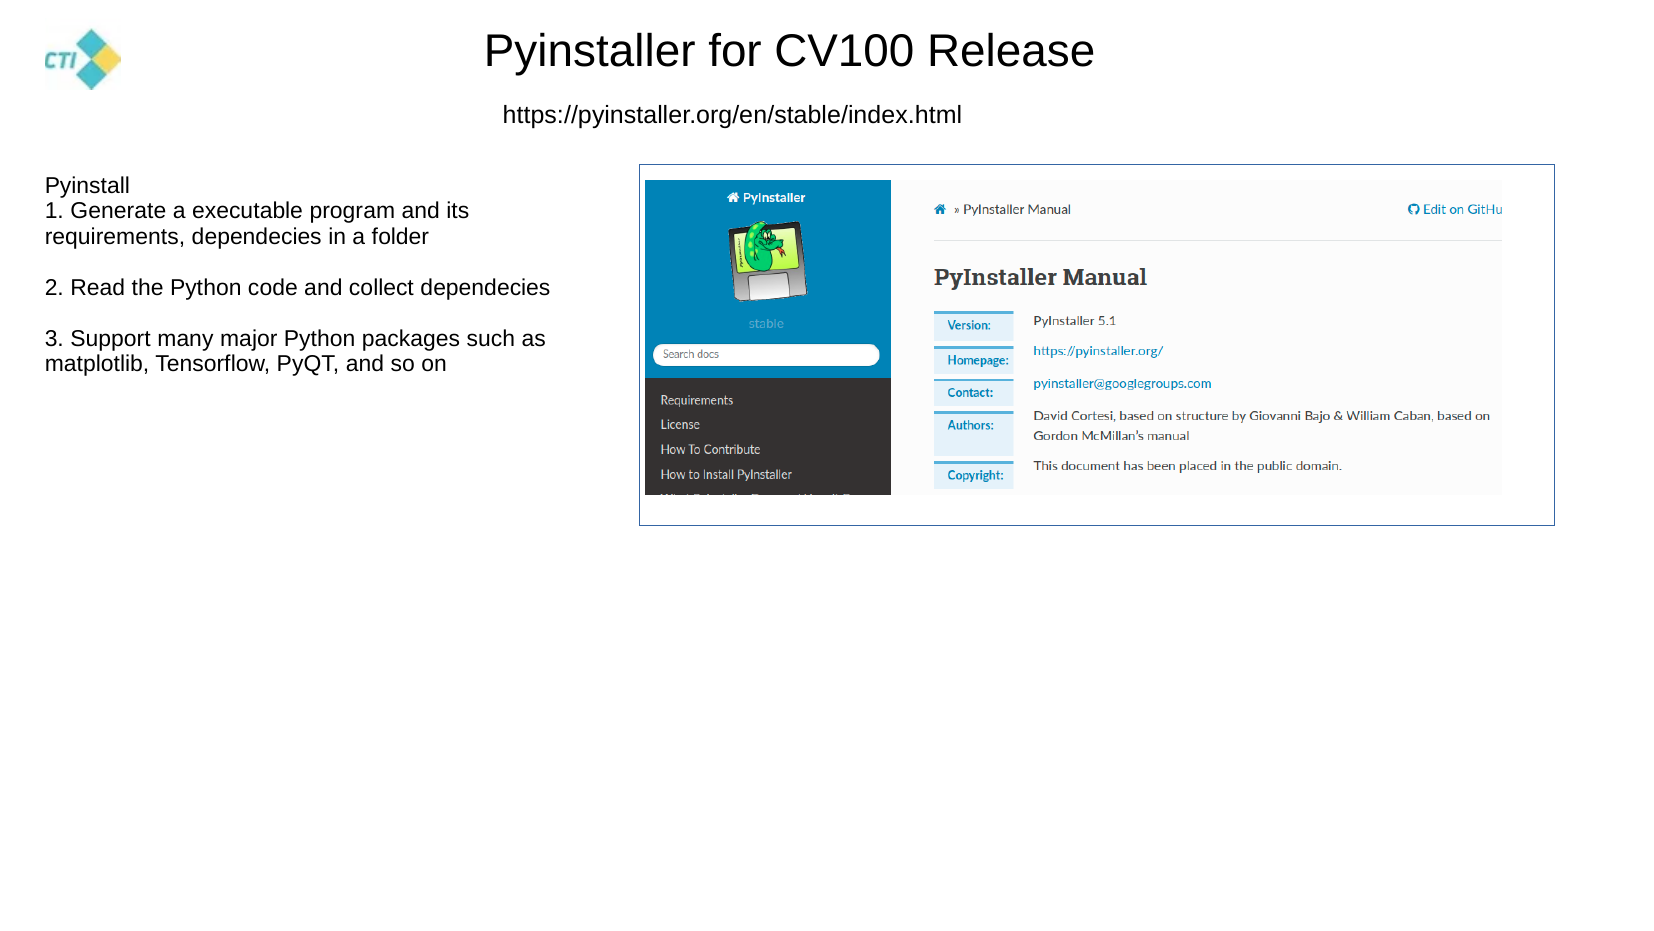

Pyinstaller for CV100 Release
https://pyinstaller.org/en/stable/index.html
Pyinstall
1. Generate a executable program and its requirements, dependecies in a folder
2. Read the Python code and collect dependecies
3. Support many major Python packages such as matplotlib, Tensorflow, PyQT, and so on